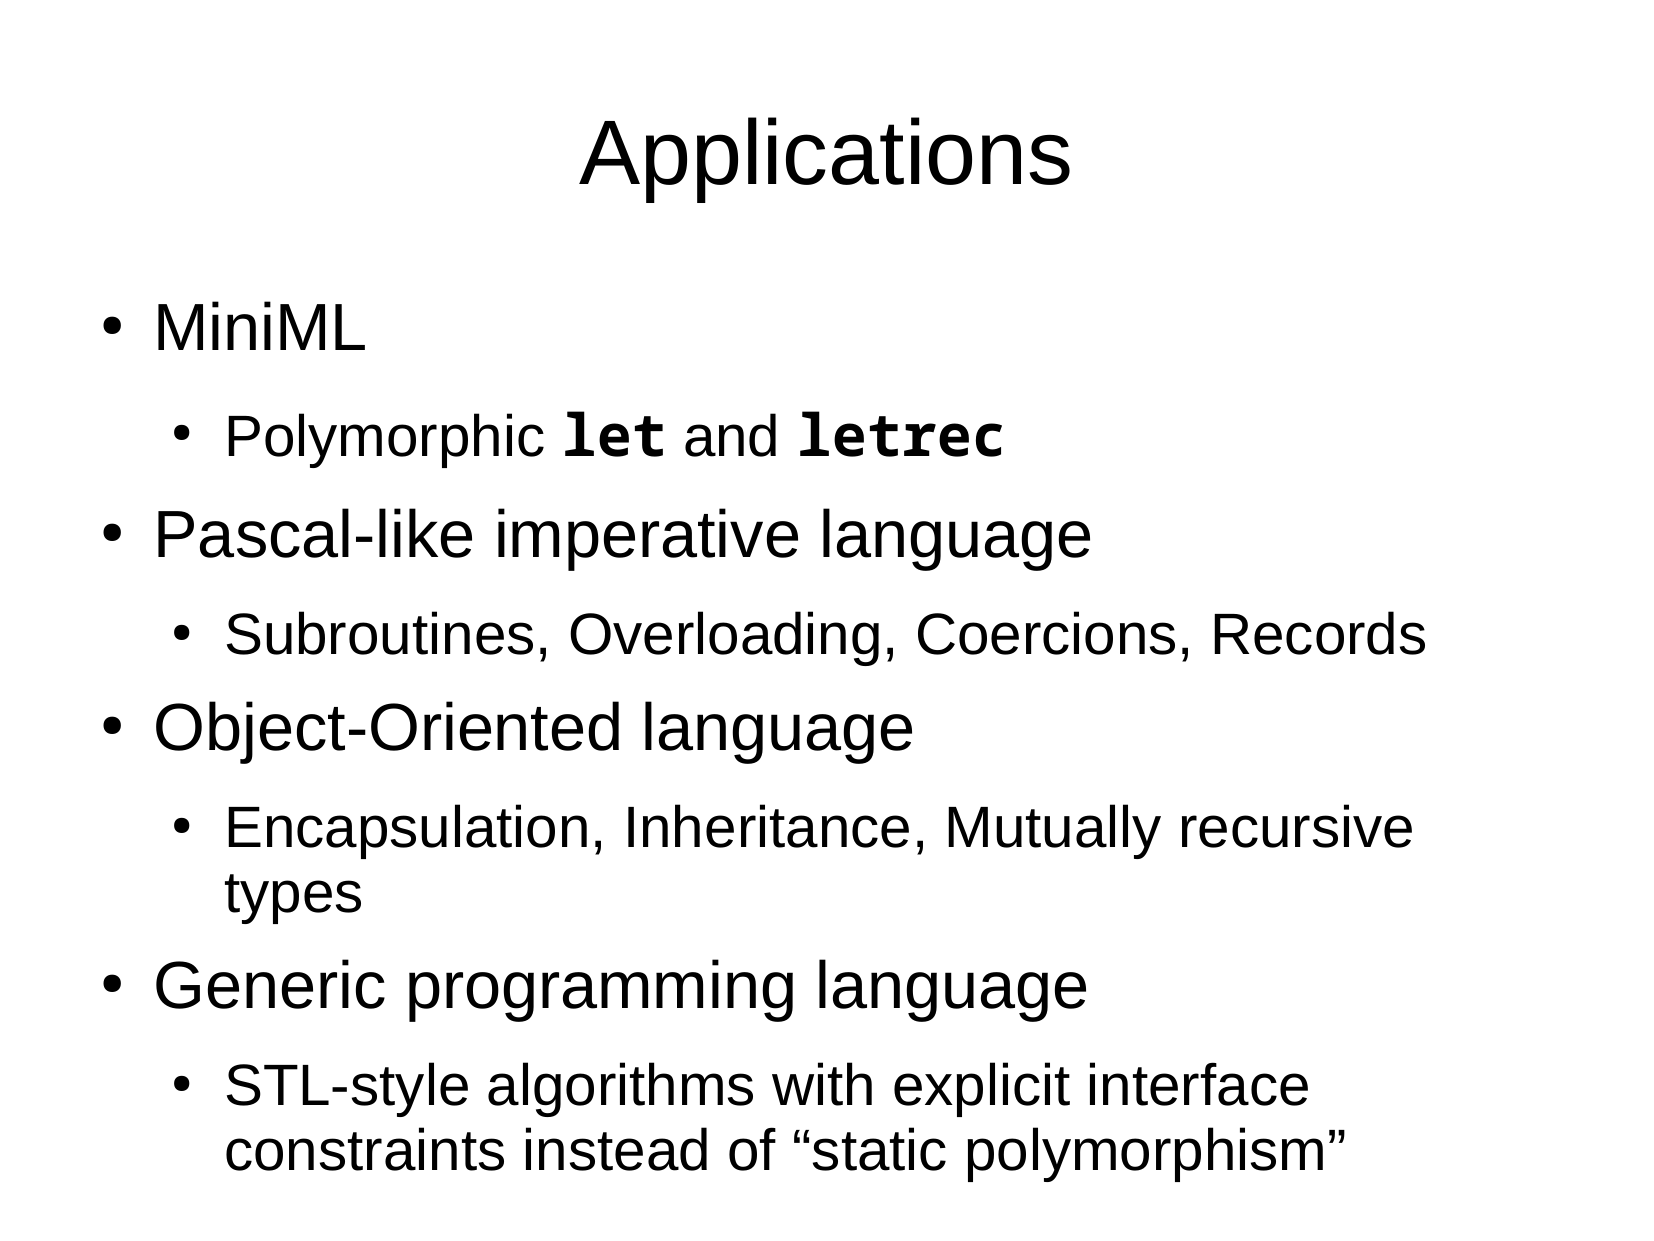

# Applications
MiniML
Polymorphic let and letrec
Pascal-like imperative language
Subroutines, Overloading, Coercions, Records
Object-Oriented language
Encapsulation, Inheritance, Mutually recursive types
Generic programming language
STL-style algorithms with explicit interface constraints instead of “static polymorphism”